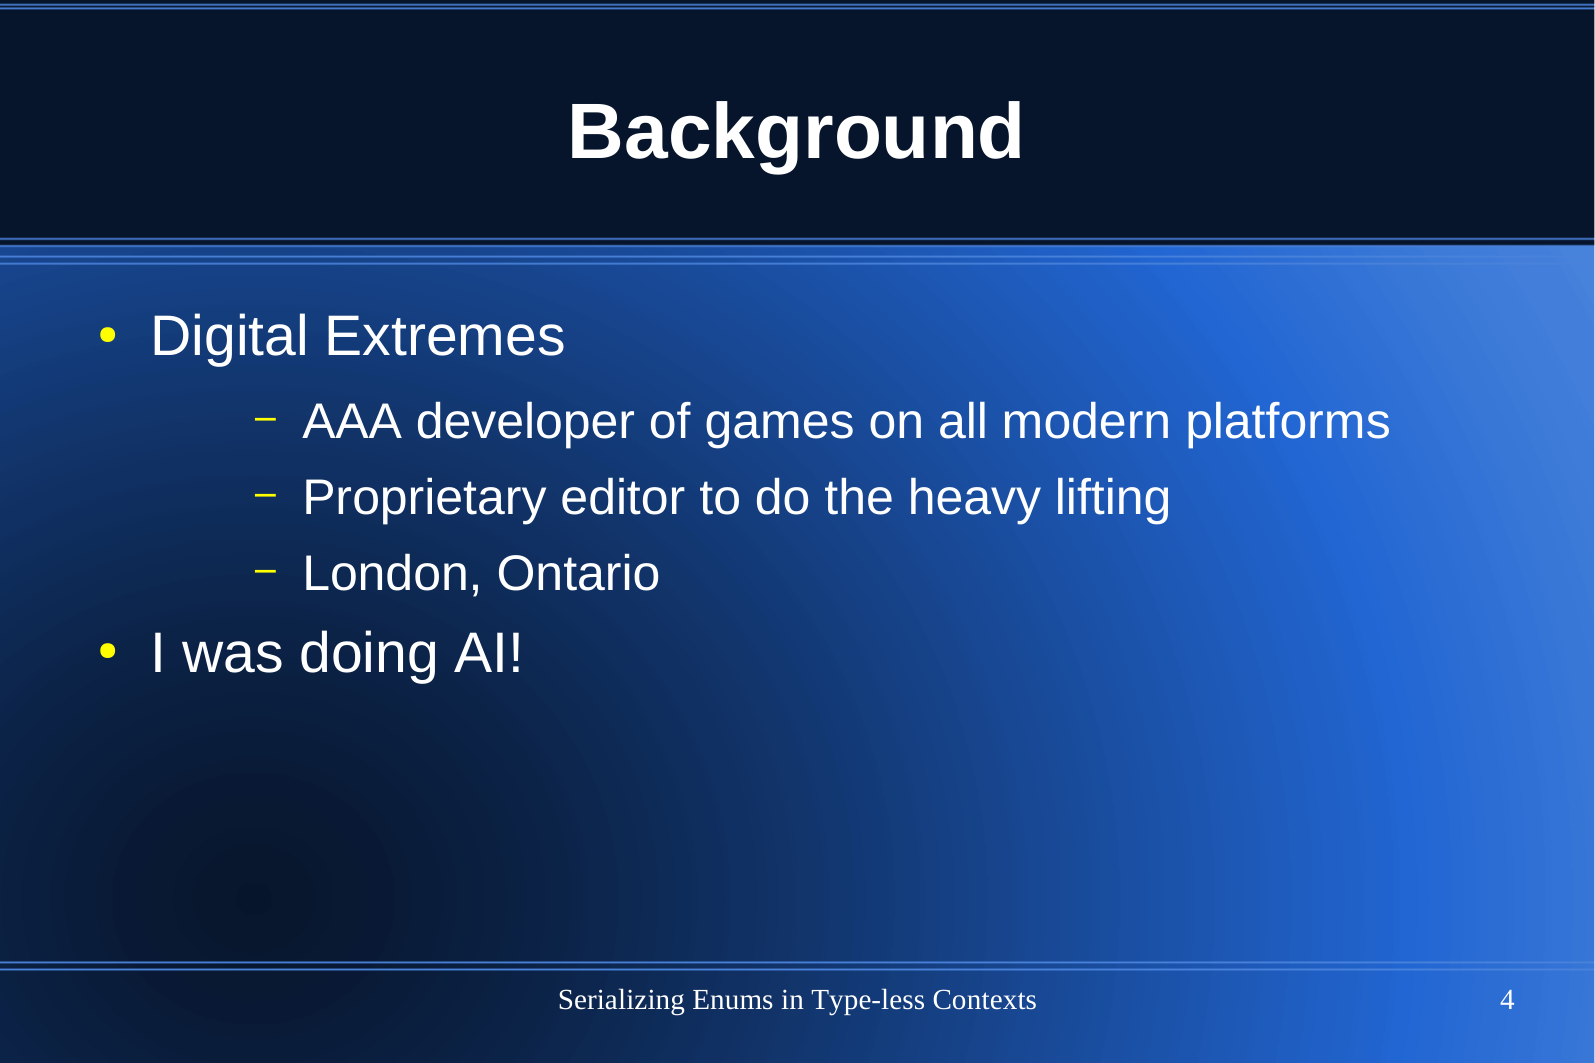

# Background
Digital Extremes
AAA developer of games on all modern platforms
Proprietary editor to do the heavy lifting
London, Ontario
I was doing AI!
Serializing Enums in Type-less Contexts
4